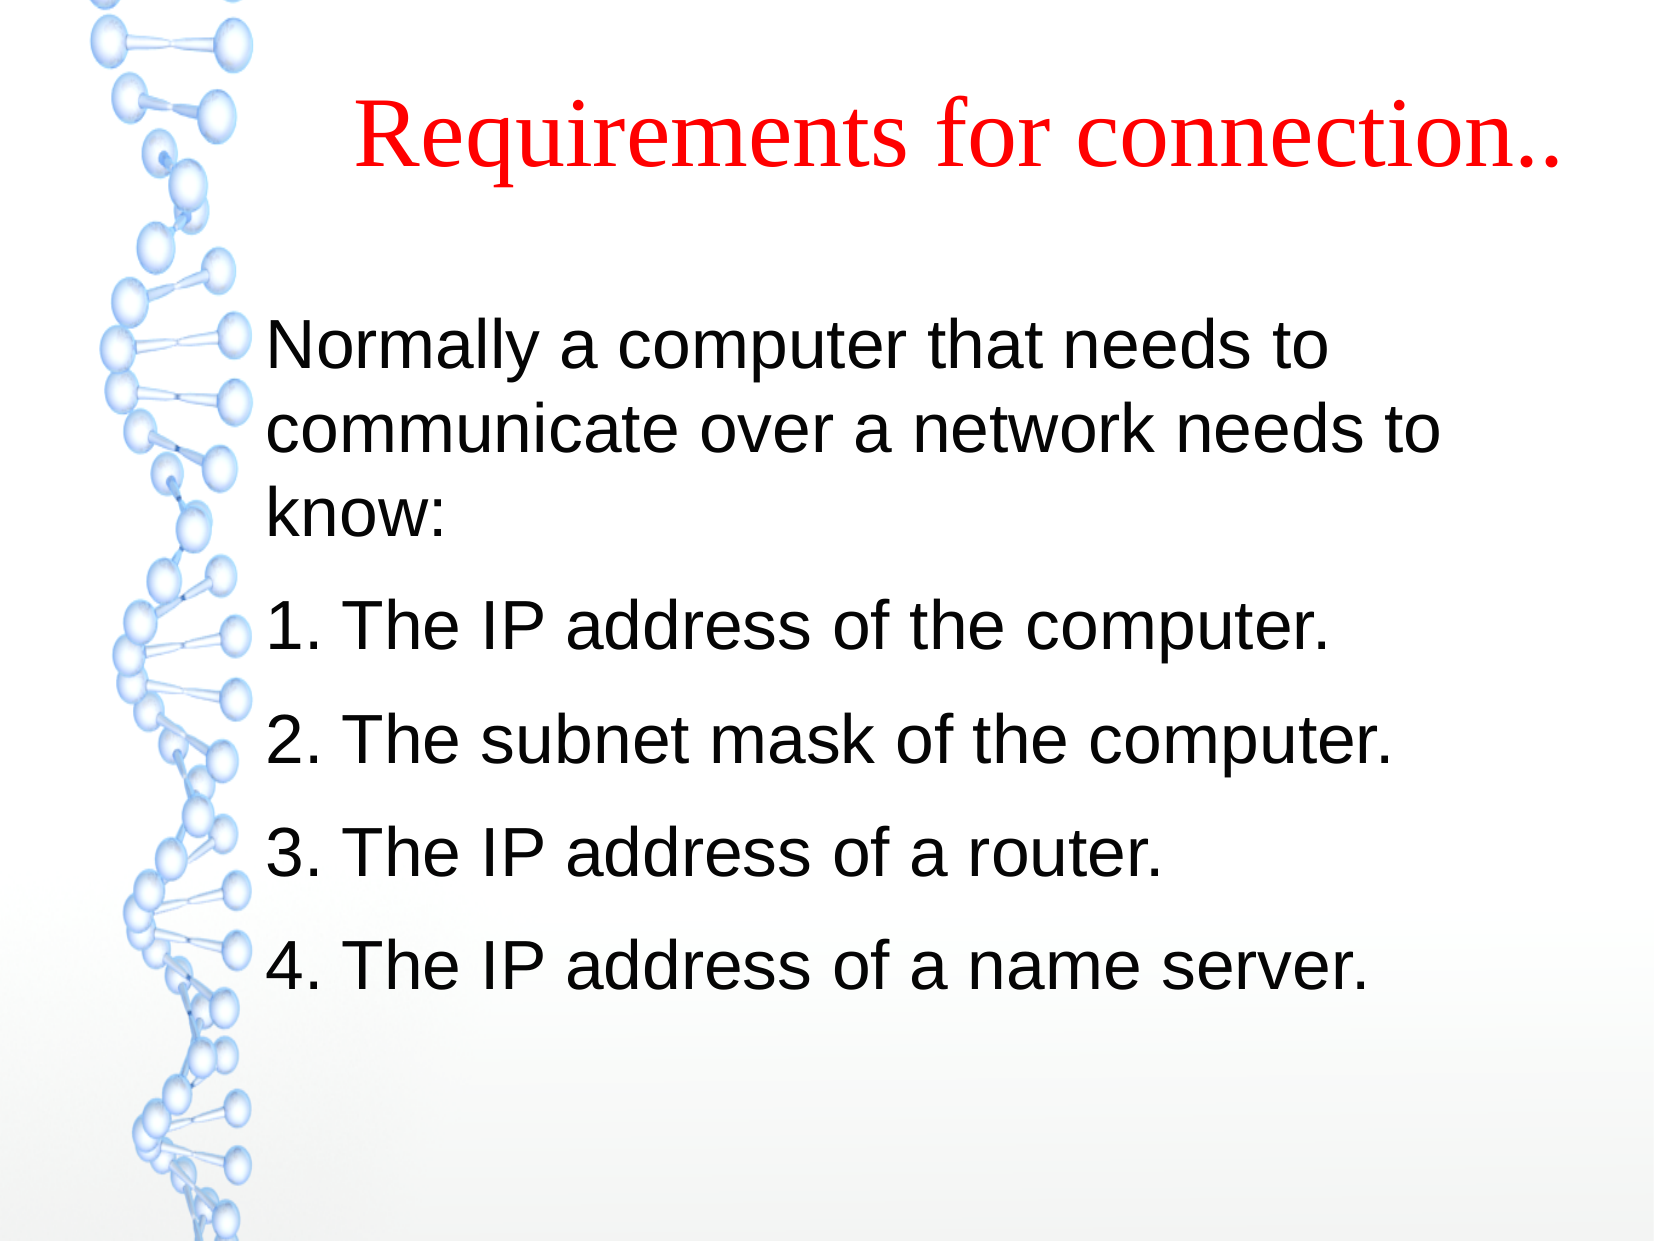

# Requirements for connection..
Normally a computer that needs to communicate over a network needs to know:
1. The IP address of the computer.
2. The subnet mask of the computer.
3. The IP address of a router.
4. The IP address of a name server.